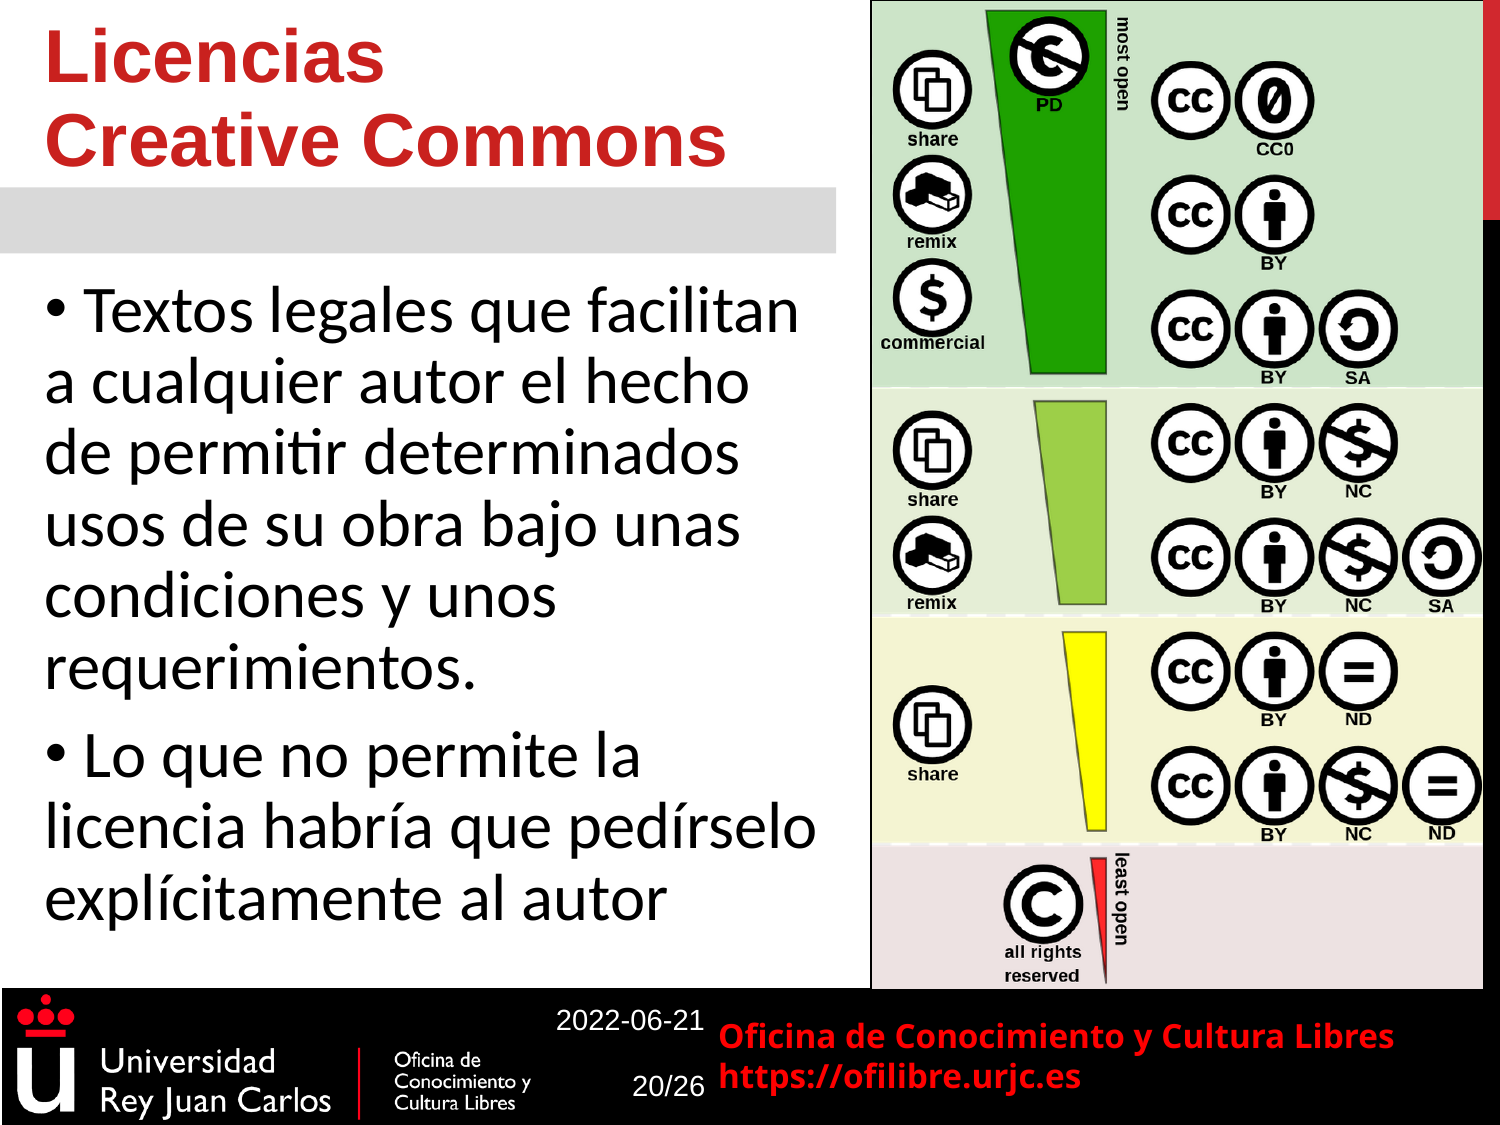

Licencias
Creative Commons
#
 Textos legales que facilitan a cualquier autor el hecho de permitir determinados usos de su obra bajo unas condiciones y unos requerimientos.
 Lo que no permite la licencia habría que pedírselo explícitamente al autor